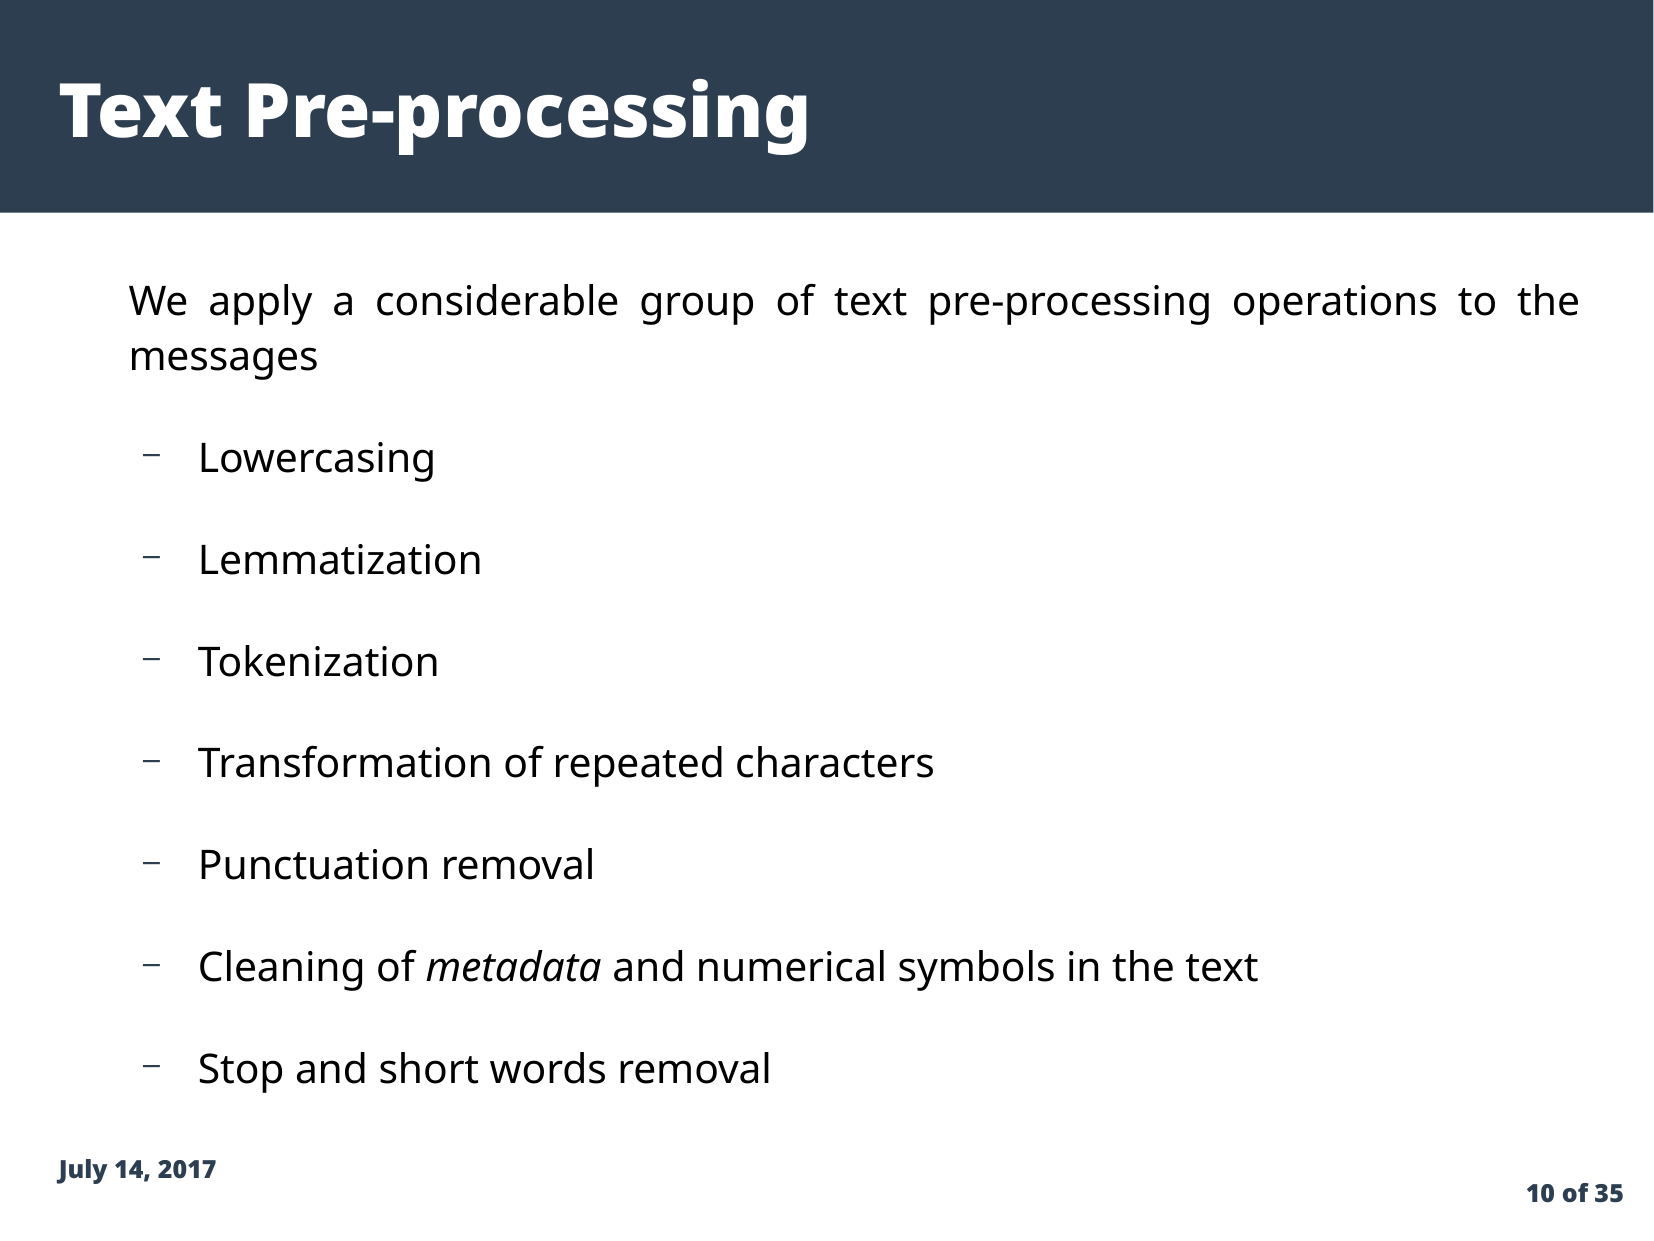

# Text Pre-processing
We apply a considerable group of text pre-processing operations to the messages
Lowercasing
Lemmatization
Tokenization
Transformation of repeated characters
Punctuation removal
Cleaning of metadata and numerical symbols in the text
Stop and short words removal
July 14, 2017
10